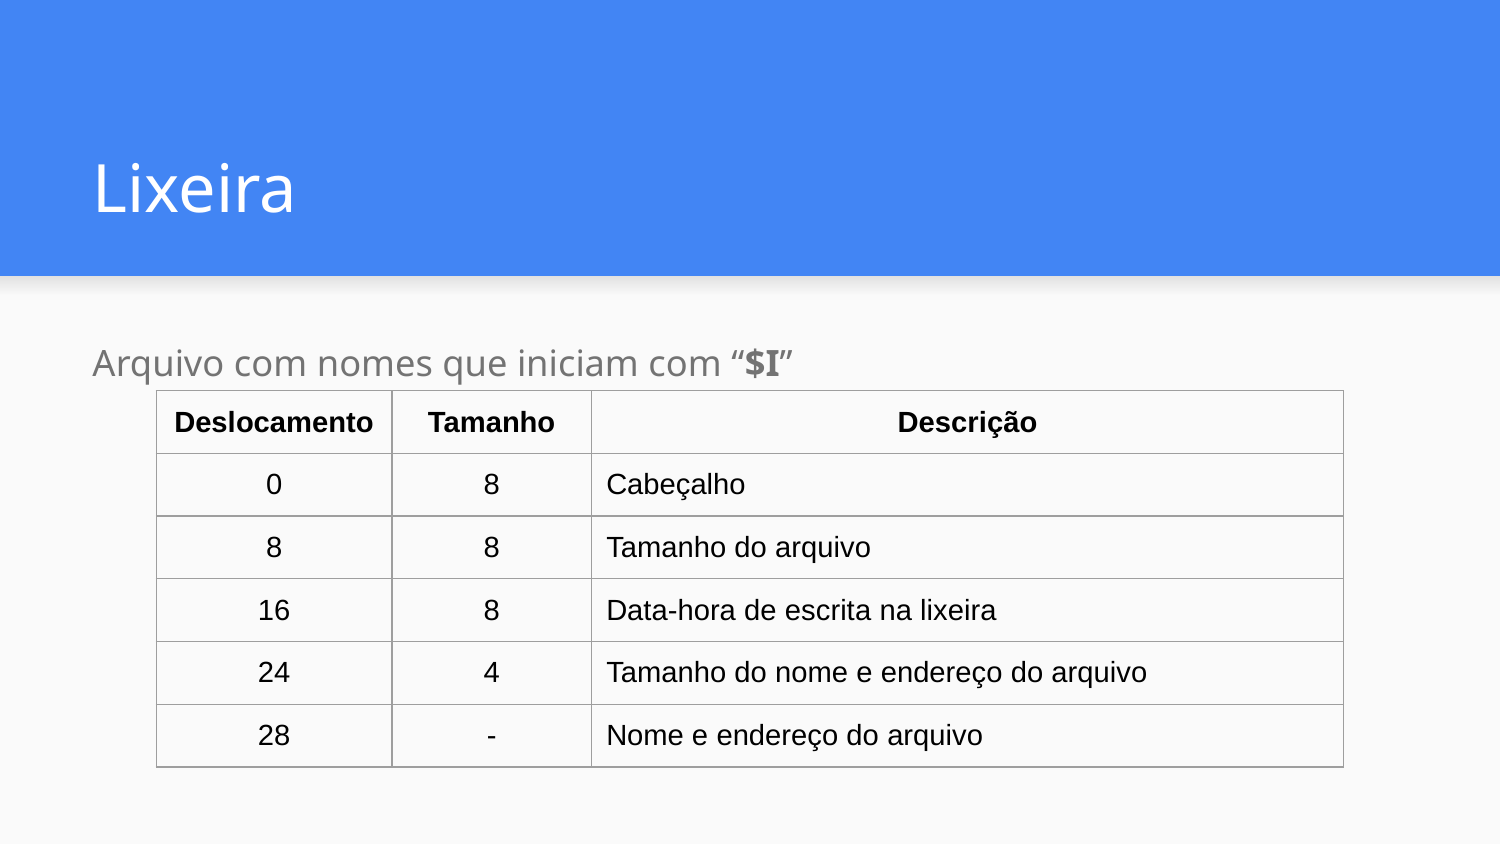

# Lixeira
Arquivo com nomes que iniciam com “$I”
| Deslocamento | Tamanho | Descrição |
| --- | --- | --- |
| 0 | 8 | Cabeçalho |
| 8 | 8 | Tamanho do arquivo |
| 16 | 8 | Data-hora de escrita na lixeira |
| 24 | 4 | Tamanho do nome e endereço do arquivo |
| 28 | - | Nome e endereço do arquivo |